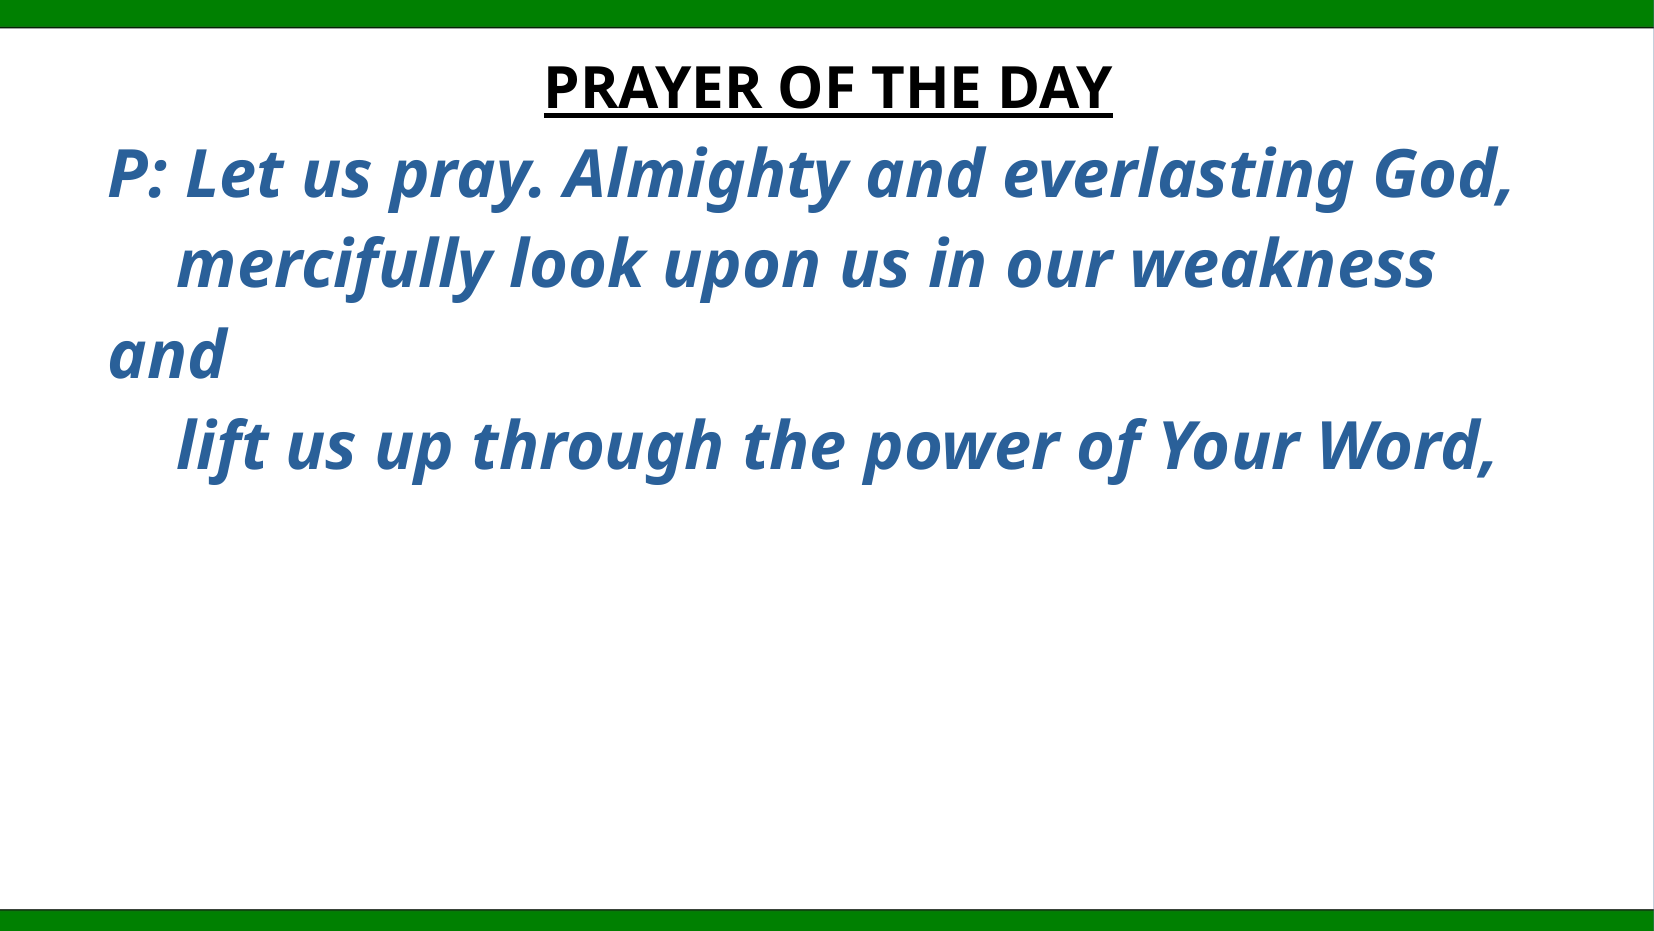

PRAYER OF THE DAY
P: Let us pray. Almighty and everlasting God,
 mercifully look upon us in our weakness and
 lift us up through the power of Your Word,